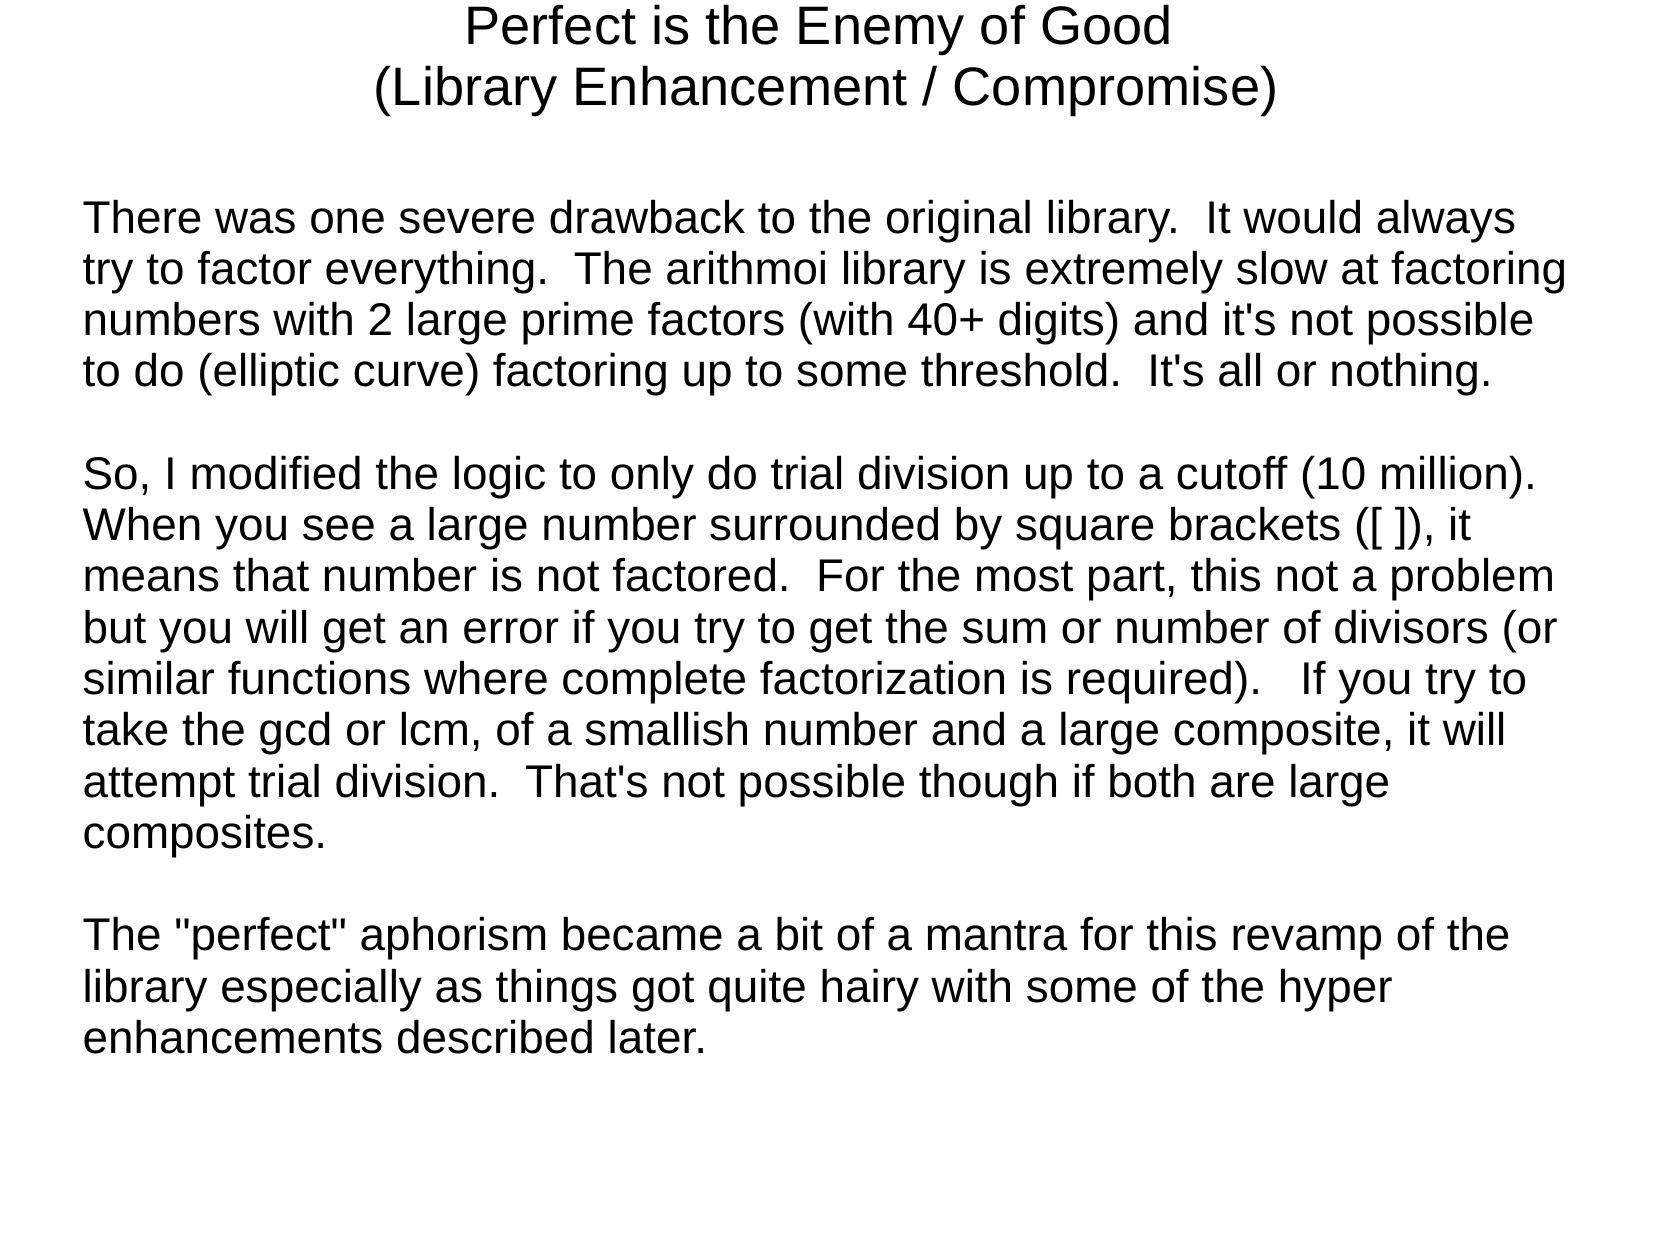

# Perfect is the Enemy of Good
(Library Enhancement / Compromise)
There was one severe drawback to the original library. It would always try to factor everything. The arithmoi library is extremely slow at factoring numbers with 2 large prime factors (with 40+ digits) and it's not possible to do (elliptic curve) factoring up to some threshold. It's all or nothing.
So, I modified the logic to only do trial division up to a cutoff (10 million). When you see a large number surrounded by square brackets ([ ]), it means that number is not factored. For the most part, this not a problem but you will get an error if you try to get the sum or number of divisors (or similar functions where complete factorization is required). If you try to take the gcd or lcm, of a smallish number and a large composite, it will attempt trial division. That's not possible though if both are large composites.
The "perfect" aphorism became a bit of a mantra for this revamp of the library especially as things got quite hairy with some of the hyper enhancements described later.